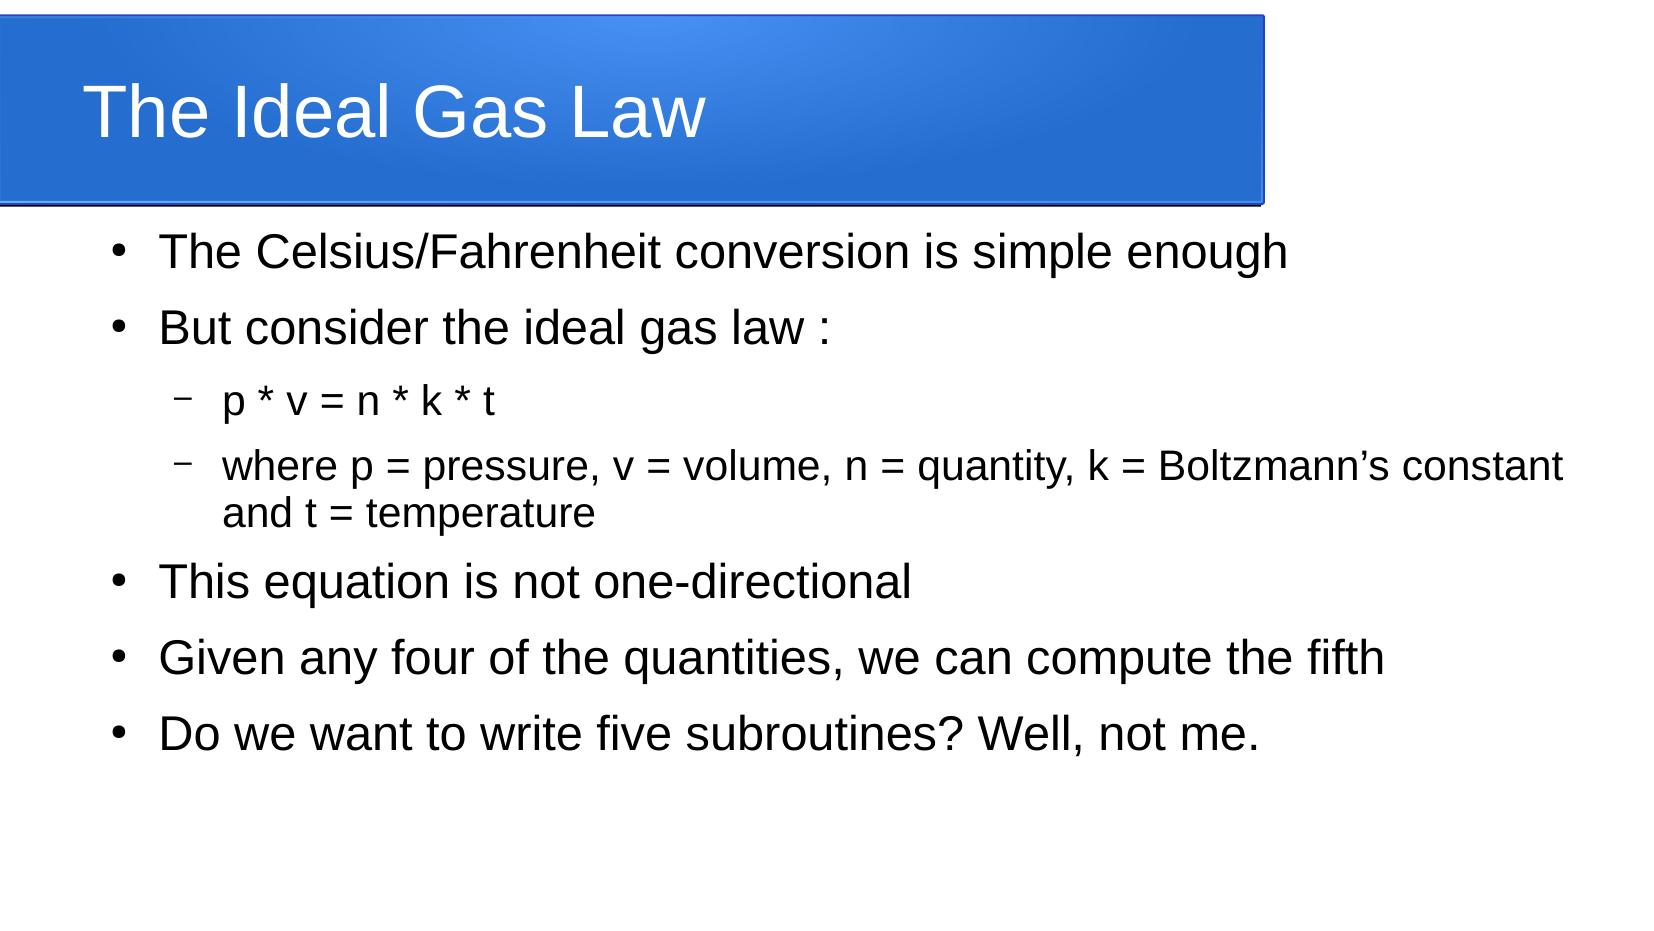

# The Ideal Gas Law
The Celsius/Fahrenheit conversion is simple enough
But consider the ideal gas law :
p * v = n * k * t
where p = pressure, v = volume, n = quantity, k = Boltzmann’s constant and t = temperature
This equation is not one-directional
Given any four of the quantities, we can compute the fifth
Do we want to write five subroutines? Well, not me.